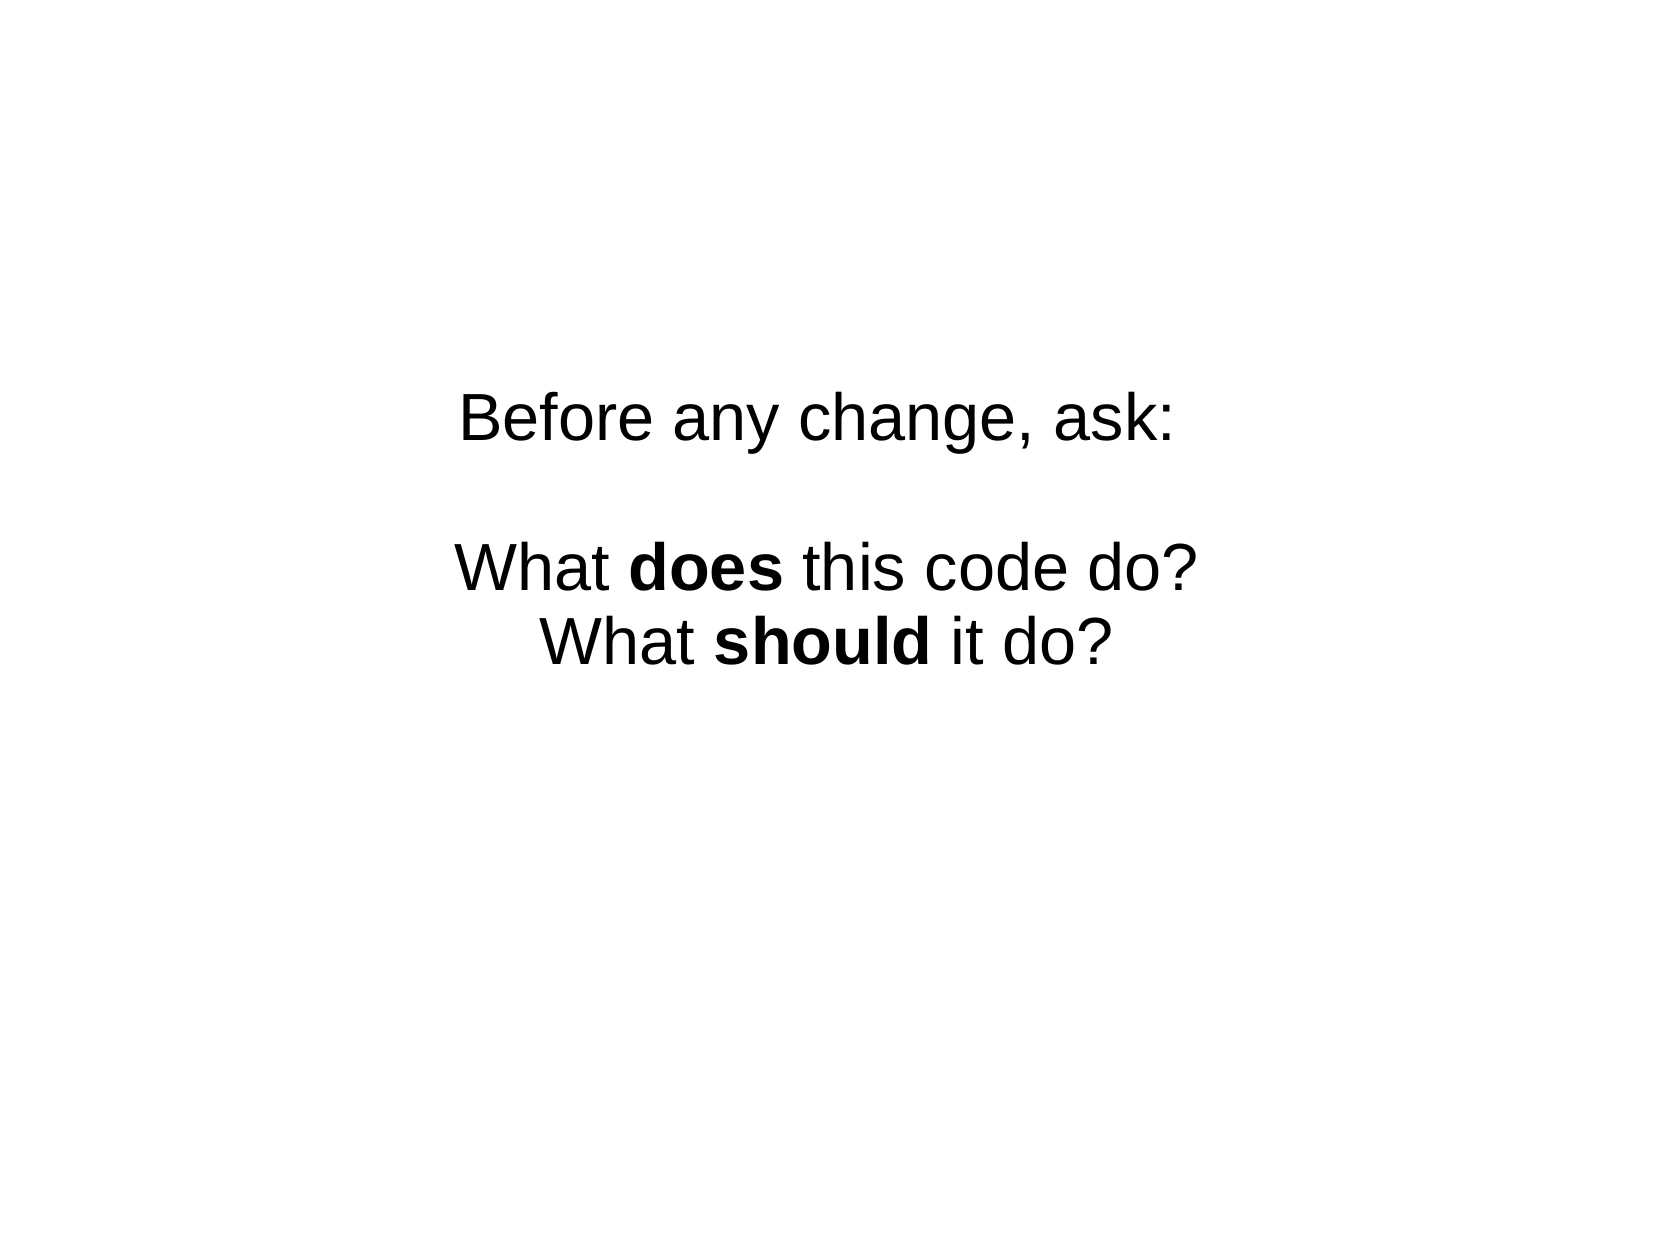

# Before any change, ask:
What does this code do?
What should it do?